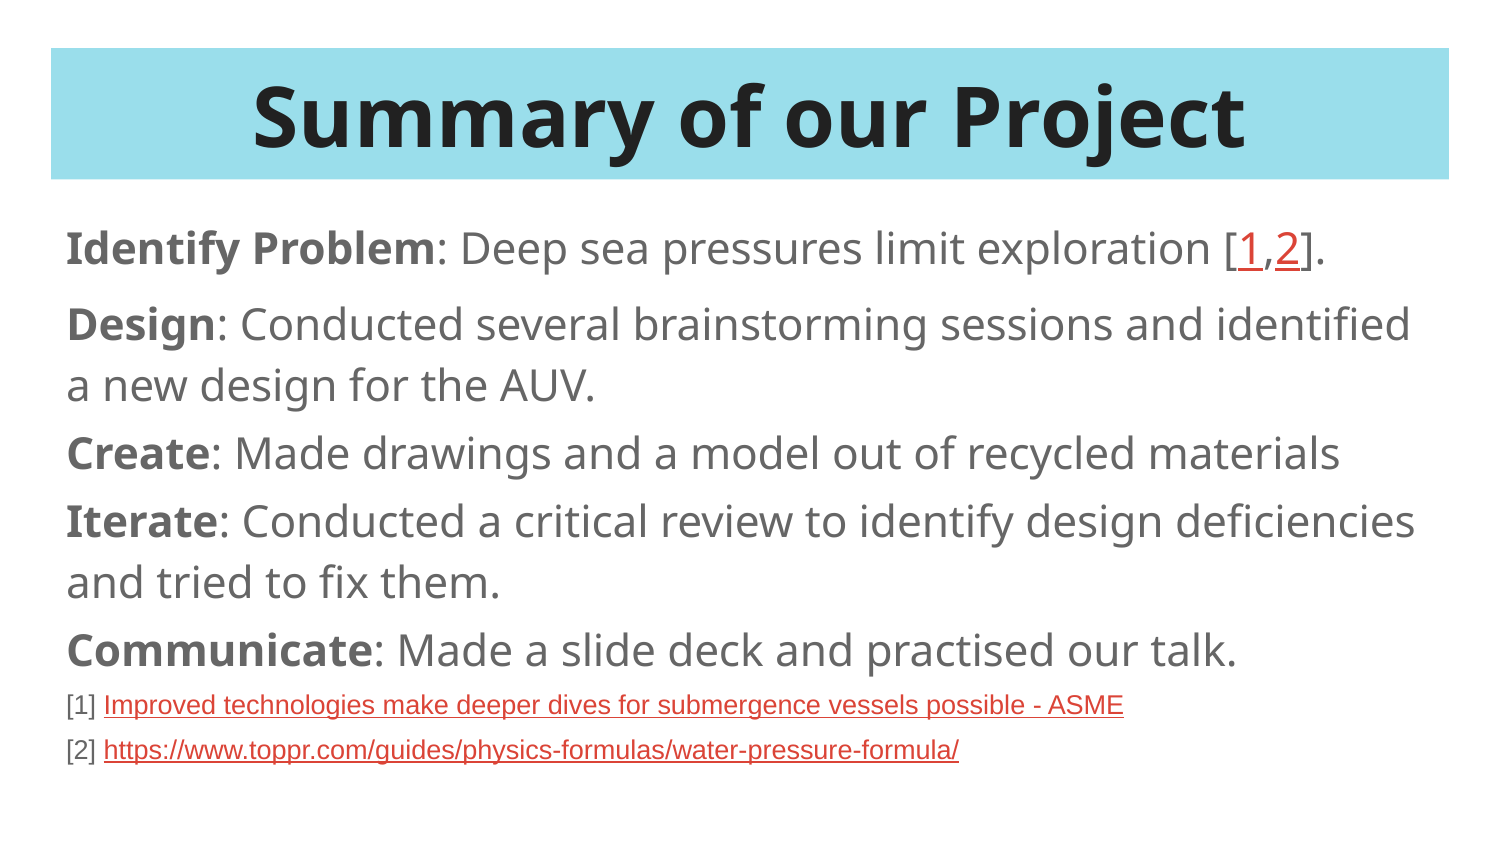

# Summary of our Project
Identify Problem: Deep sea pressures limit exploration [1,2].
Design: Conducted several brainstorming sessions and identified a new design for the AUV.
Create: Made drawings and a model out of recycled materials
Iterate: Conducted a critical review to identify design deficiencies and tried to fix them.
Communicate: Made a slide deck and practised our talk.
[1] Improved technologies make deeper dives for submergence vessels possible - ASME
[2] https://www.toppr.com/guides/physics-formulas/water-pressure-formula/